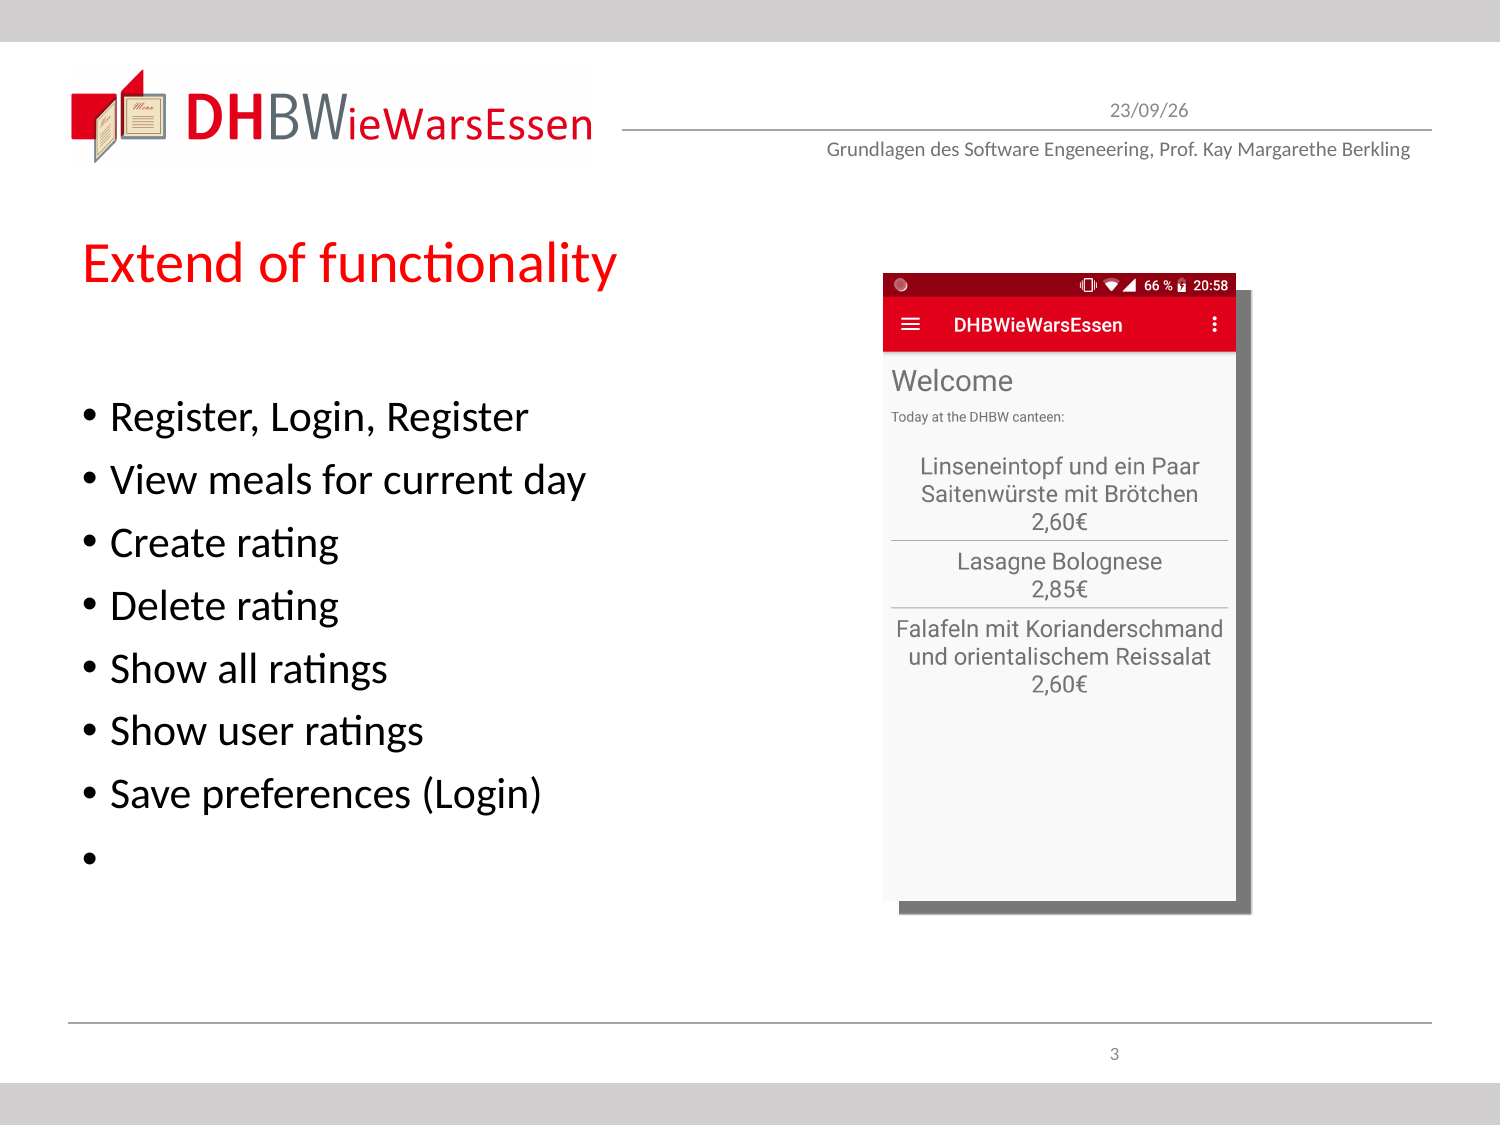

Extend of functionality
# Register, Login, Register
View meals for current day
Create rating
Delete rating
Show all ratings
Show user ratings
Save preferences (Login)